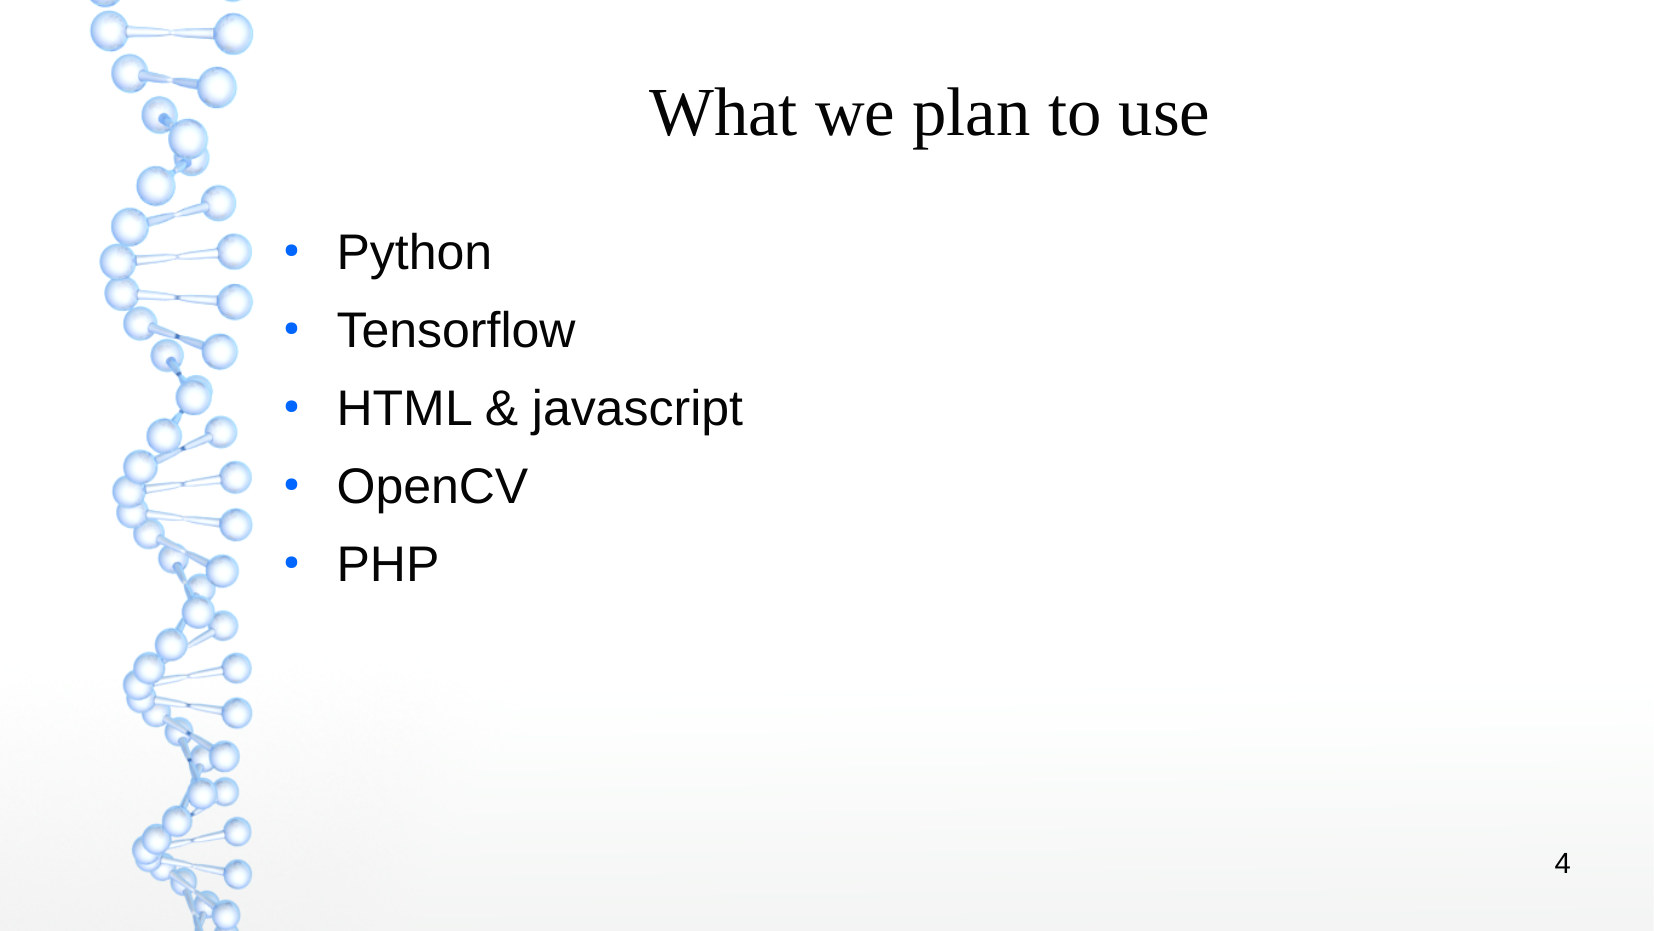

# What we plan to use
Python
Tensorflow
HTML & javascript
OpenCV
PHP
4